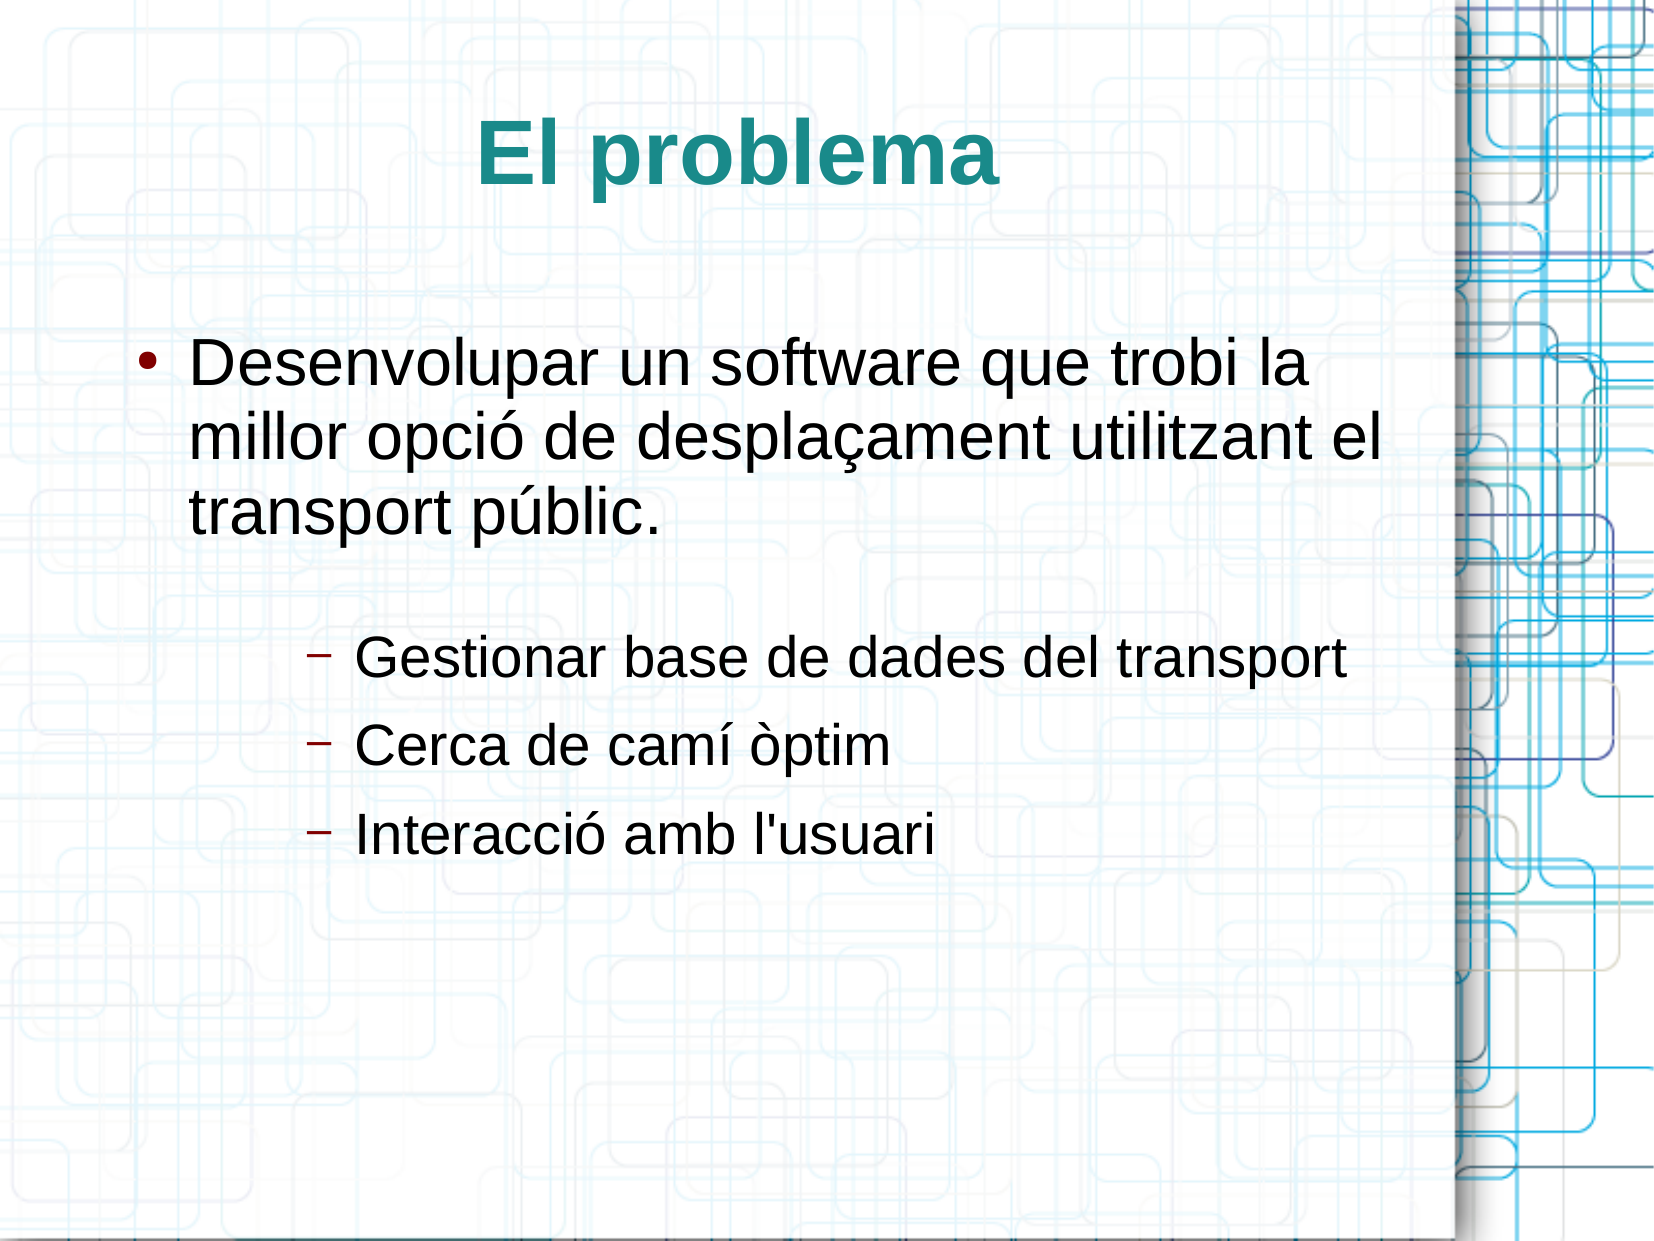

# El problema
Desenvolupar un software que trobi la millor opció de desplaçament utilitzant el transport públic.
Gestionar base de dades del transport
Cerca de camí òptim
Interacció amb l'usuari